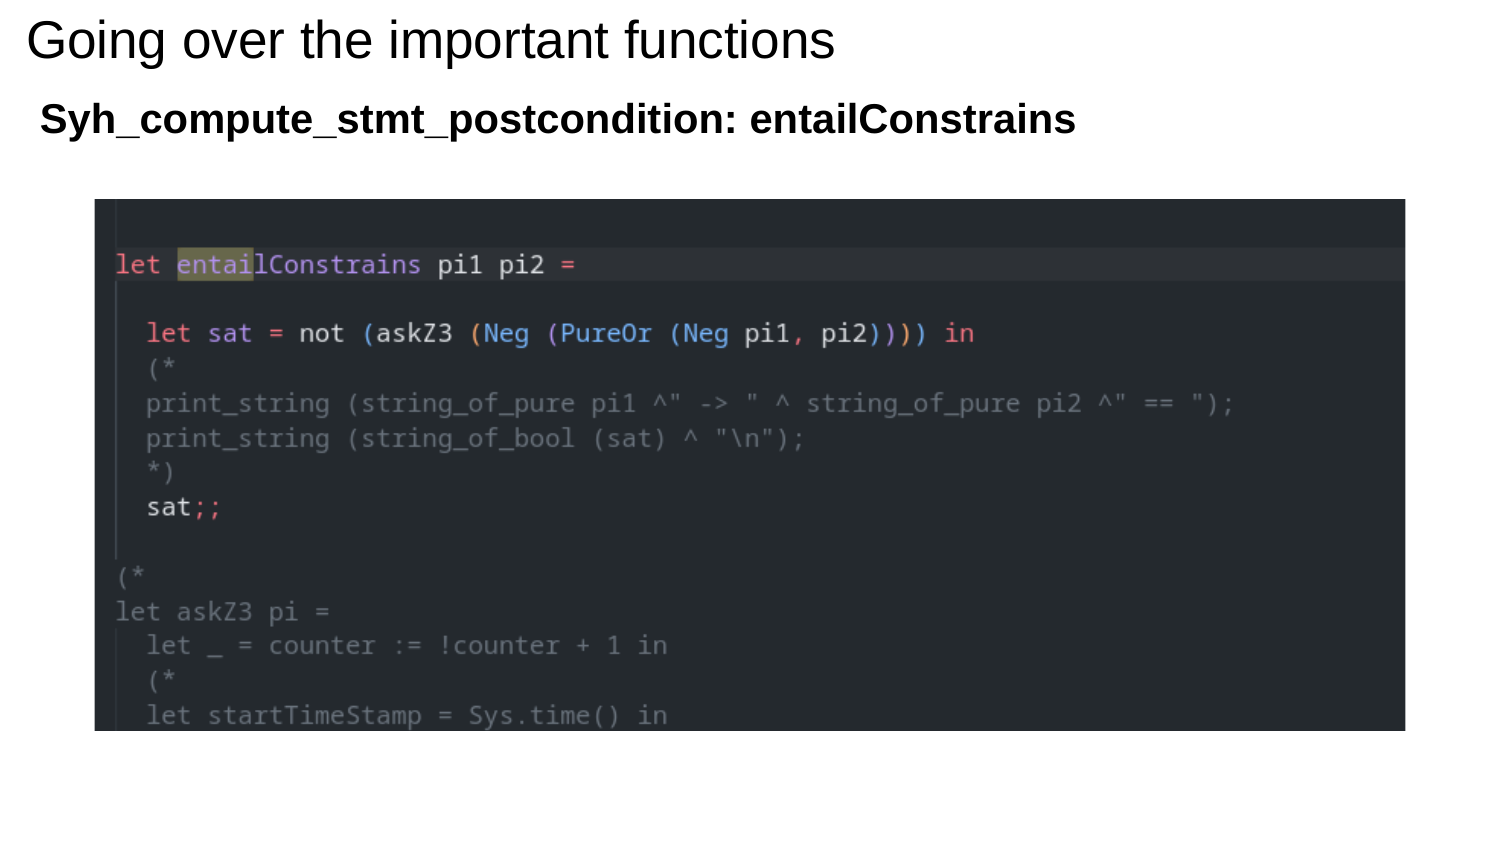

# Going over the important functions
Syh_compute_stmt_postcondition: entailConstrains